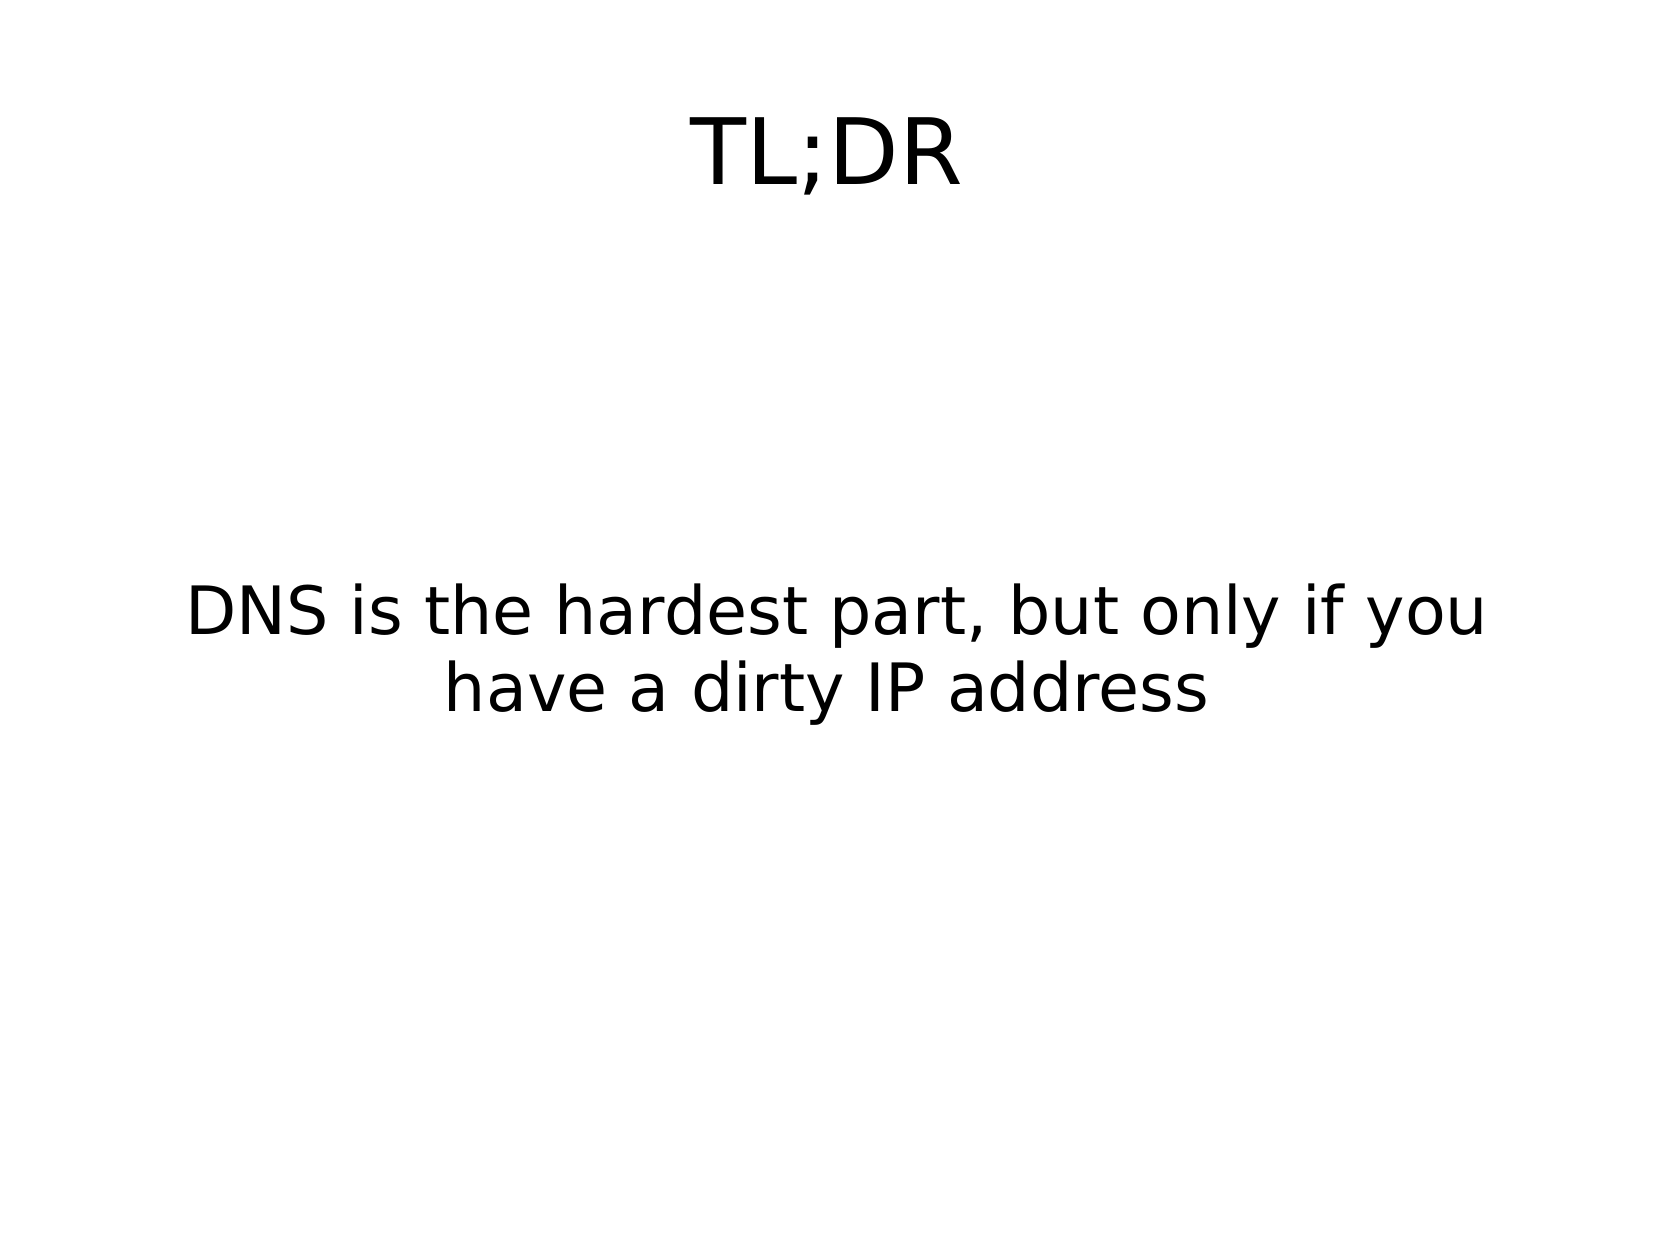

# TL;DR
 DNS is the hardest part, but only if you have a dirty IP address